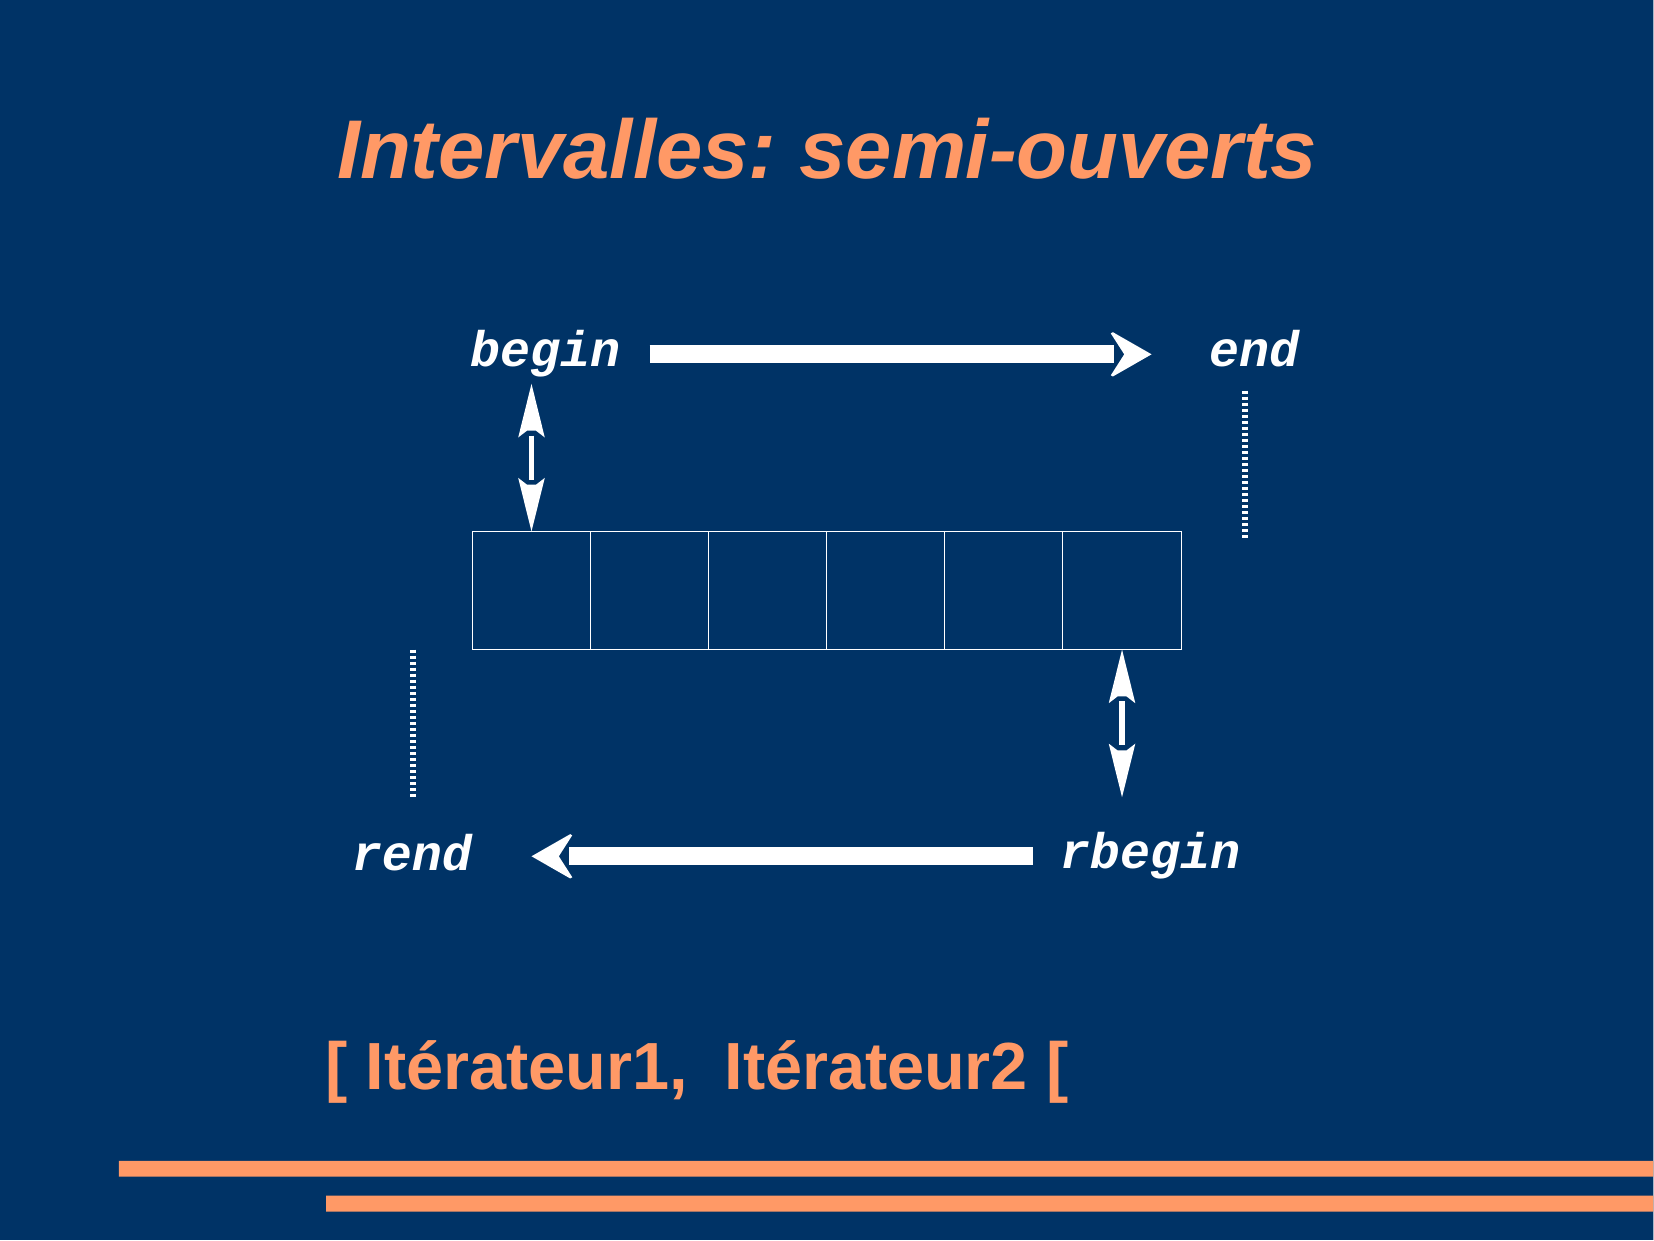

# Intervalles: semi-ouverts
begin
end
rbegin
rend
[ Itérateur1, Itérateur2 [